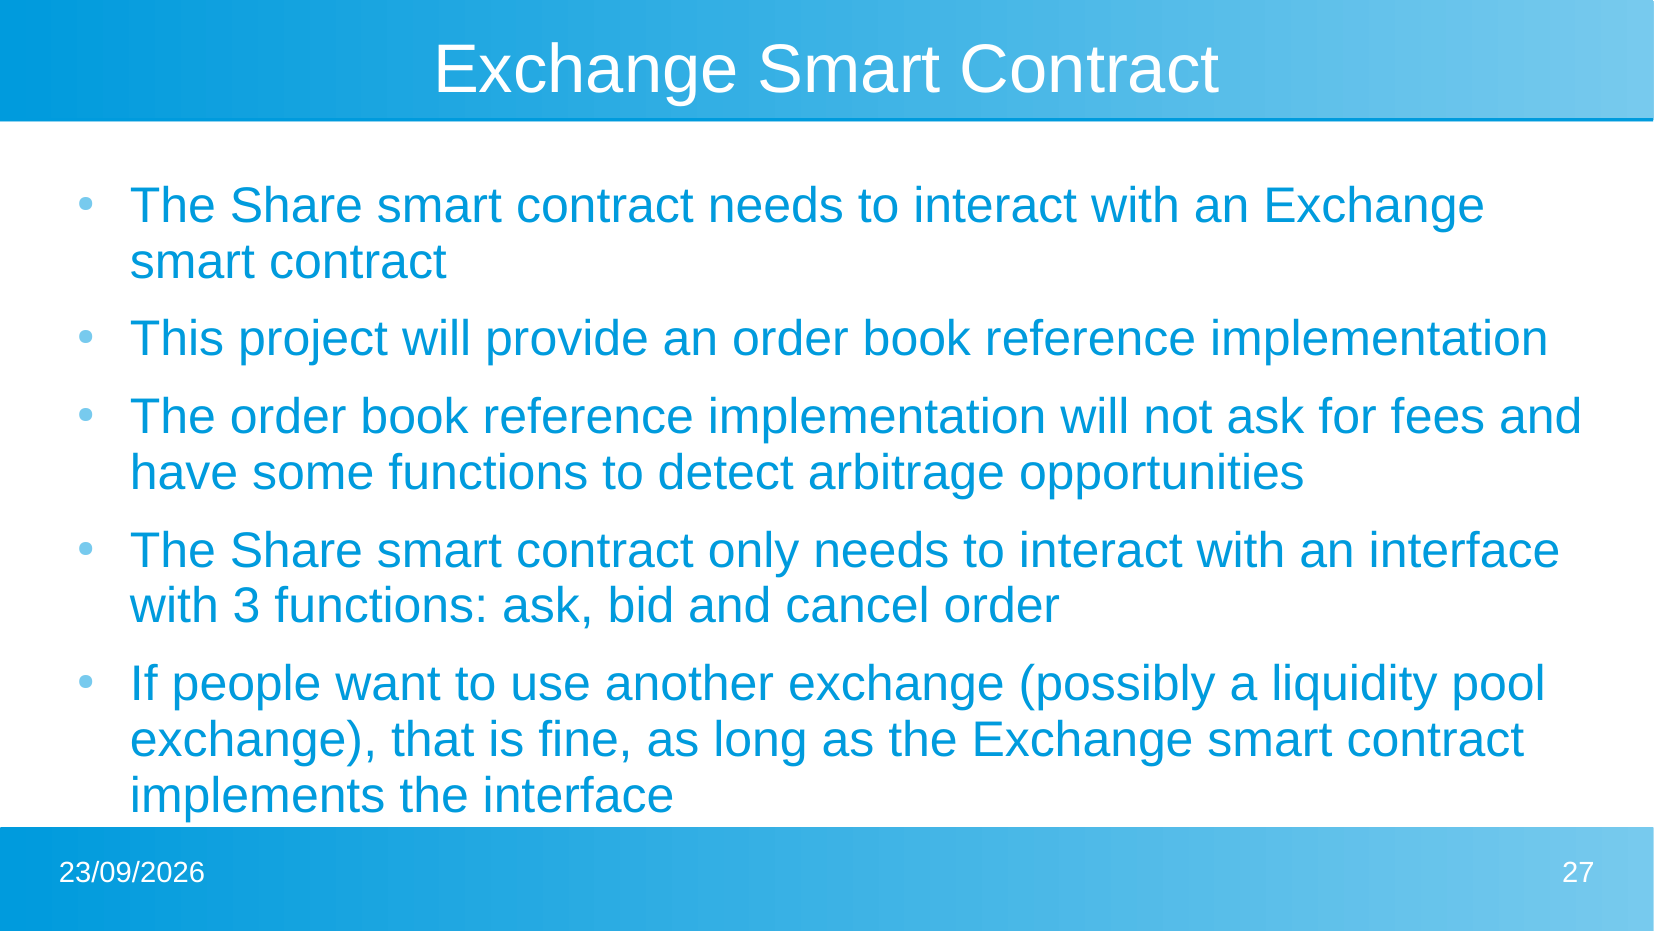

# Exchange Smart Contract
The Share smart contract needs to interact with an Exchange smart contract
This project will provide an order book reference implementation
The order book reference implementation will not ask for fees and have some functions to detect arbitrage opportunities
The Share smart contract only needs to interact with an interface with 3 functions: ask, bid and cancel order
If people want to use another exchange (possibly a liquidity pool exchange), that is fine, as long as the Exchange smart contract implements the interface
27